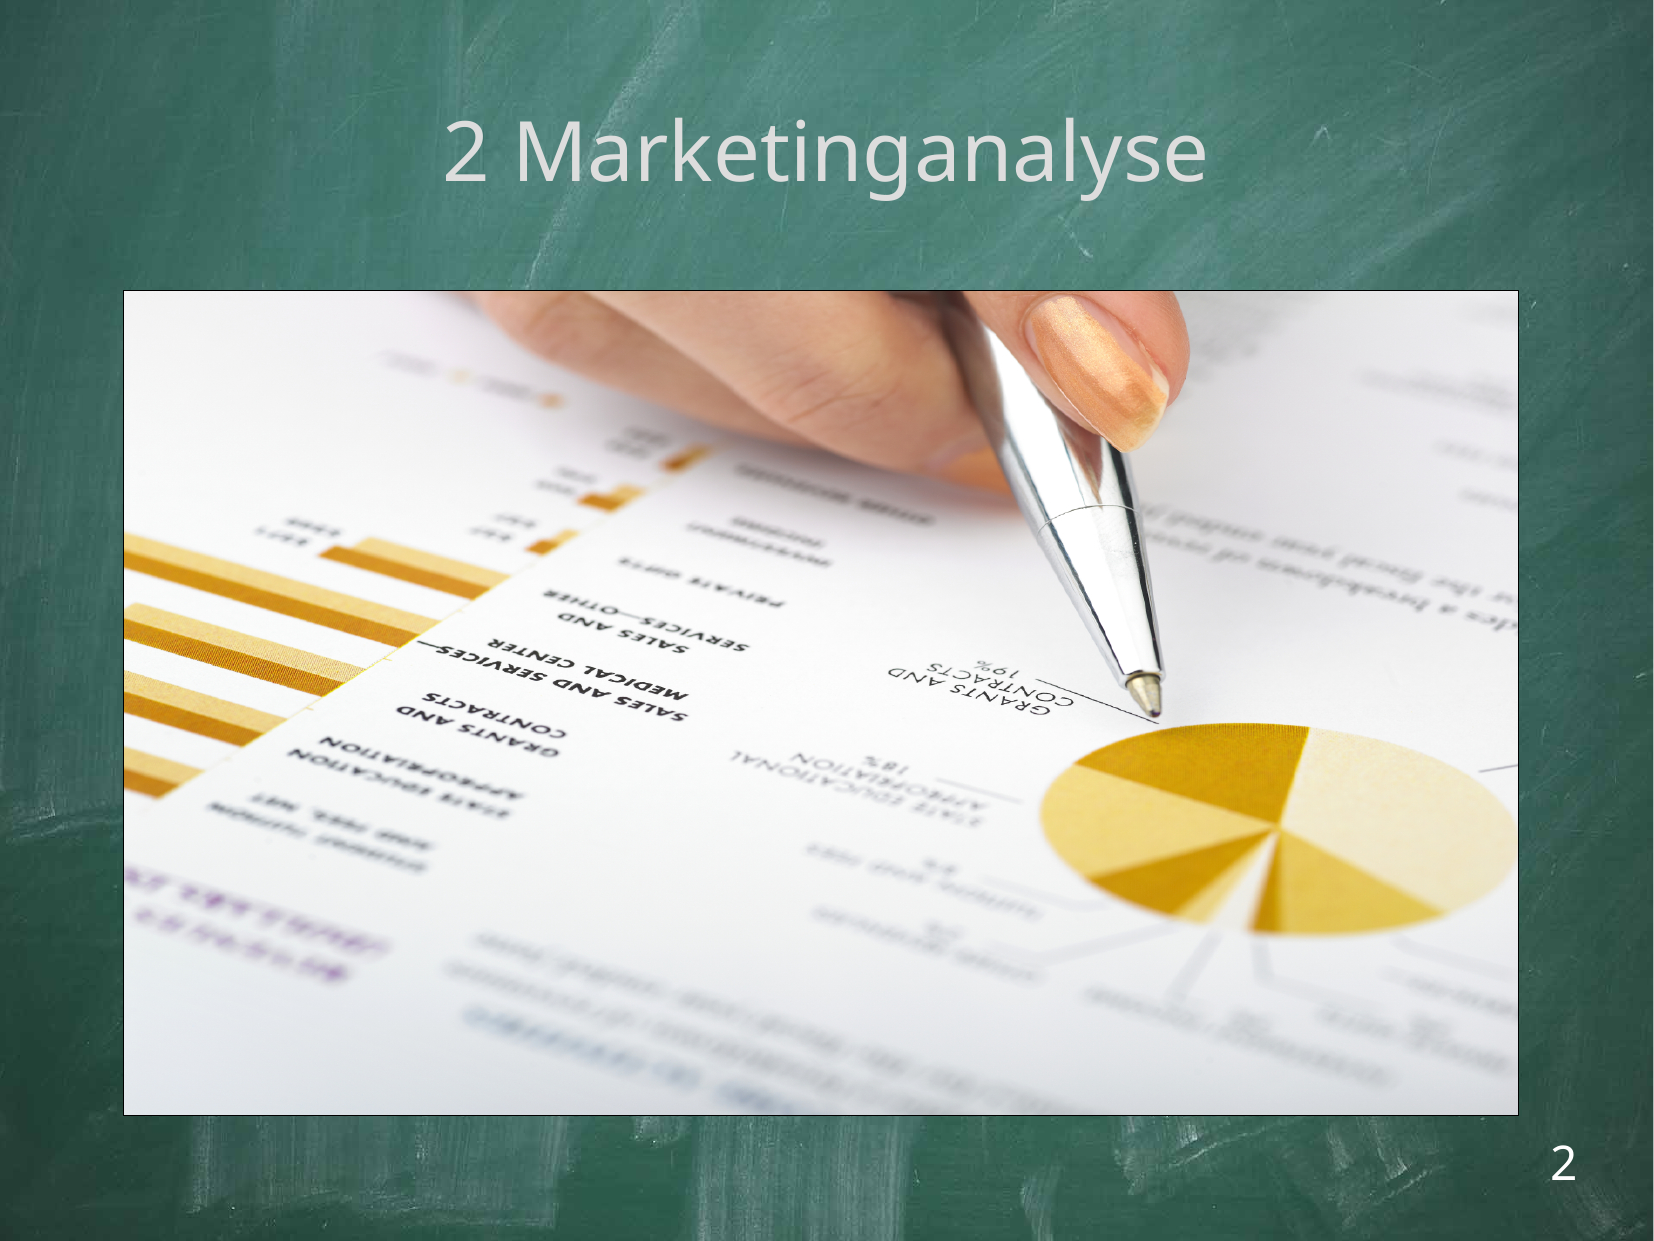

# 2 Marketinganalyse
2
Mittelstufenprojekt: Personal Kanban